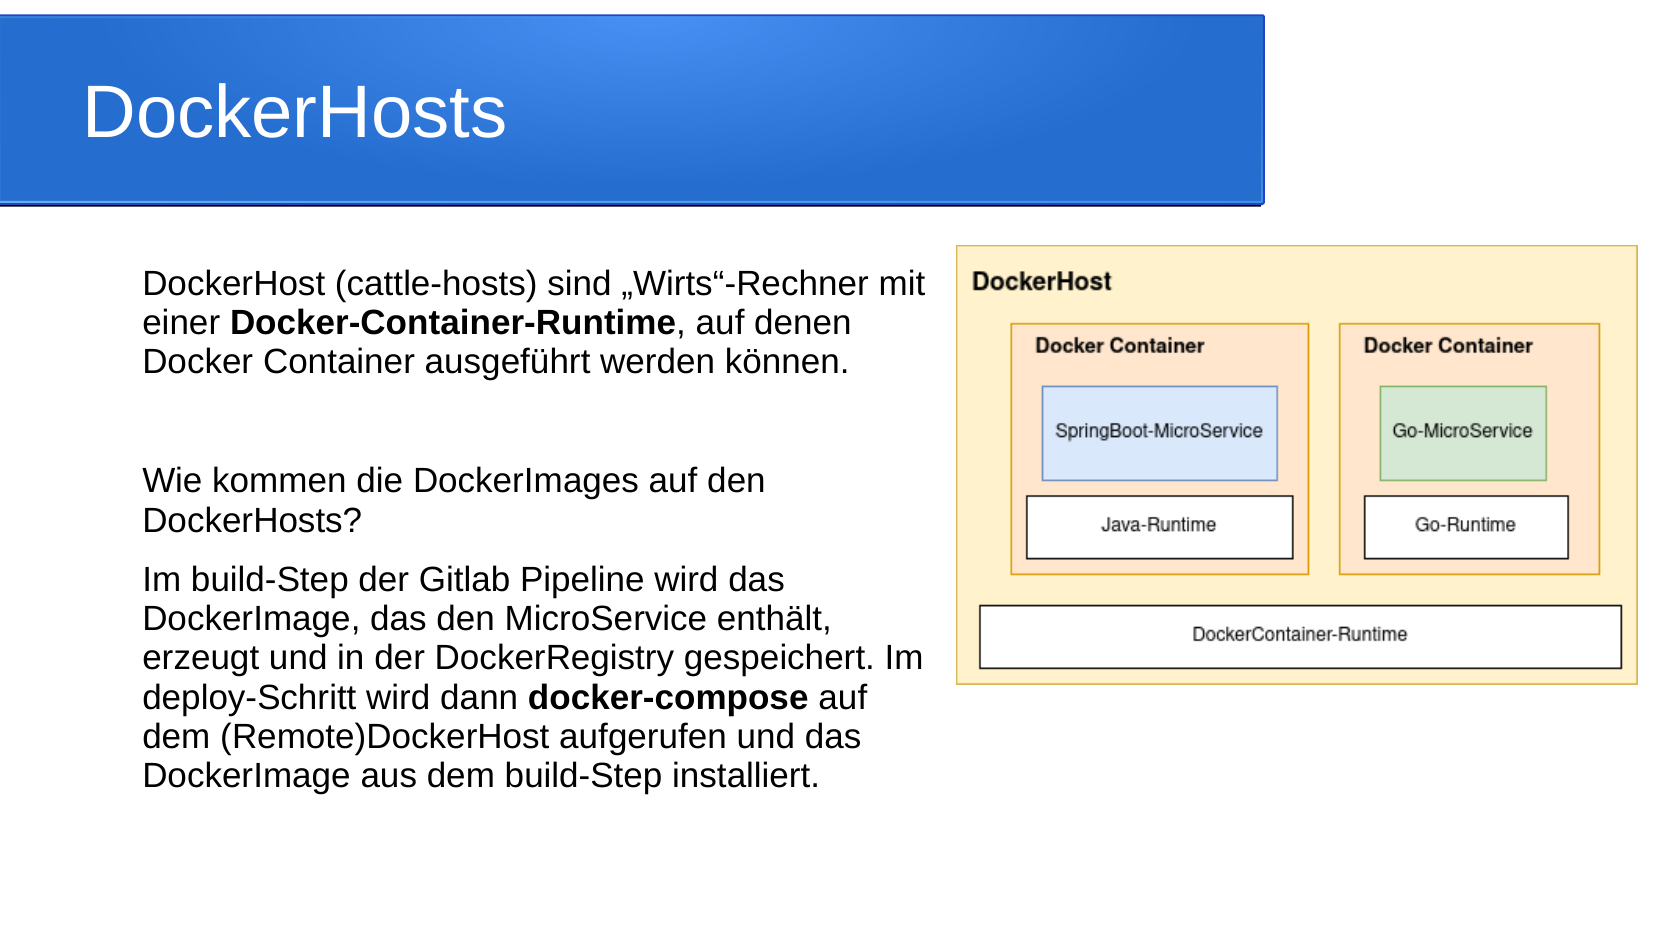

# DockerHosts
DockerHost (cattle-hosts) sind „Wirts“-Rechner mit einer Docker-Container-Runtime, auf denen Docker Container ausgeführt werden können.
Wie kommen die DockerImages auf den DockerHosts?
Im build-Step der Gitlab Pipeline wird das DockerImage, das den MicroService enthält, erzeugt und in der DockerRegistry gespeichert. Im deploy-Schritt wird dann docker-compose auf dem (Remote)DockerHost aufgerufen und das DockerImage aus dem build-Step installiert.